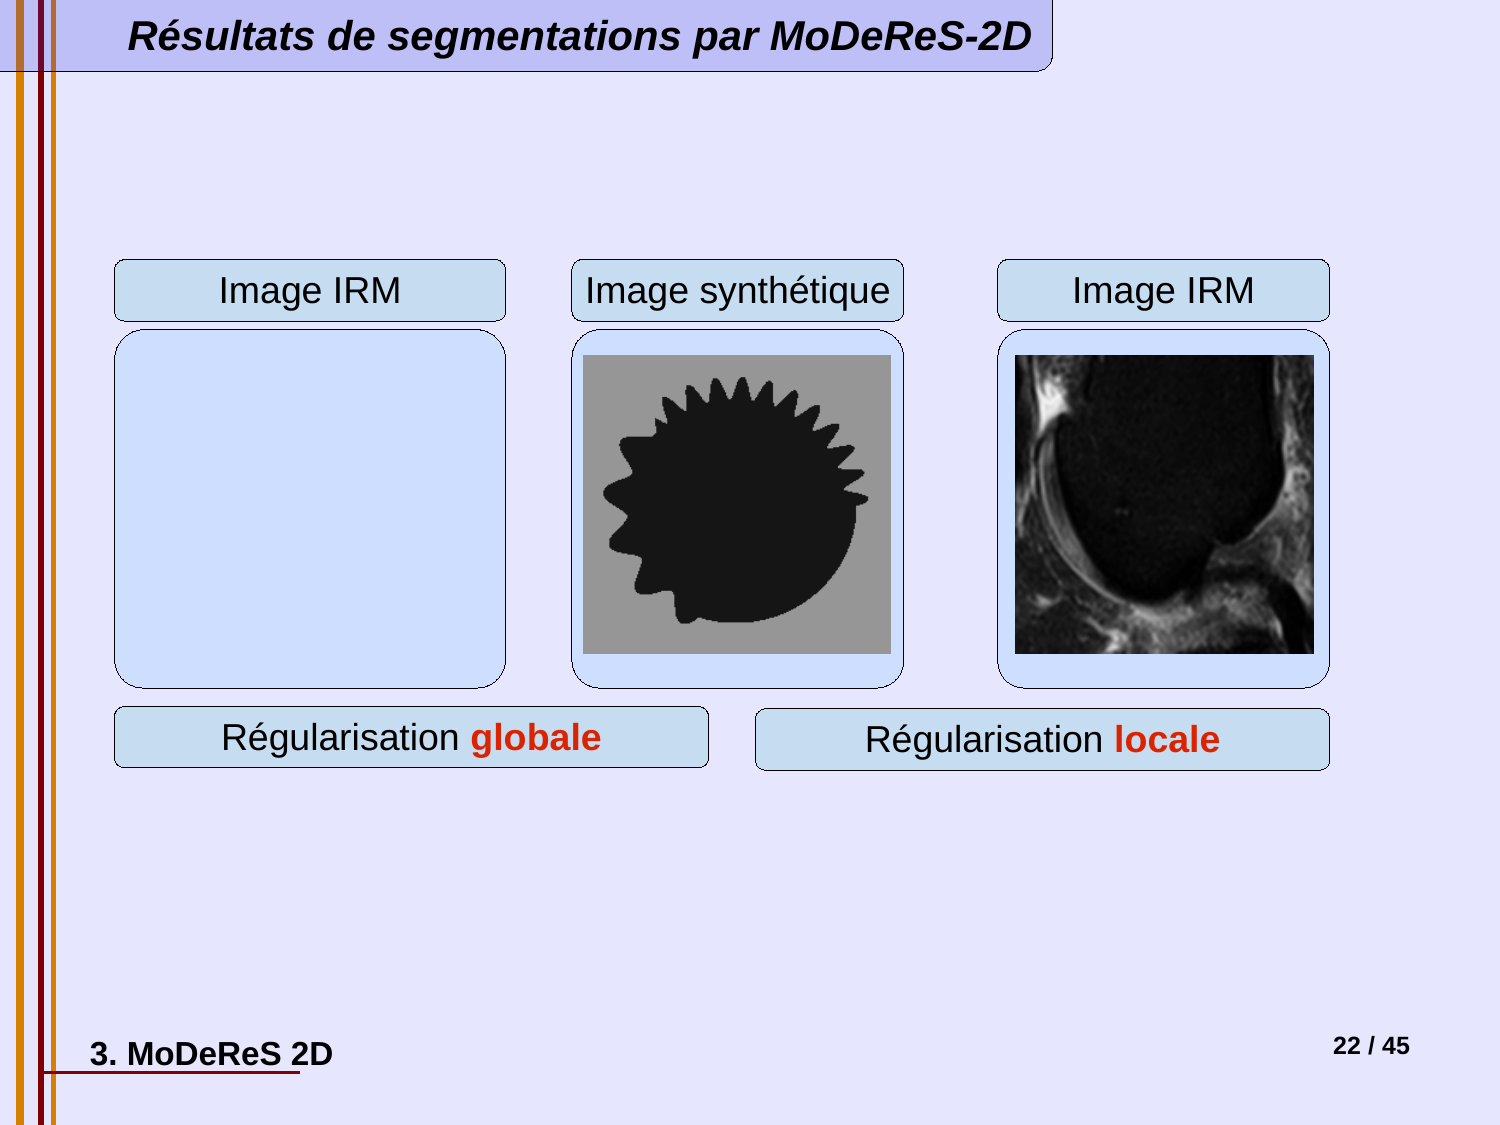

Résultats de segmentations par MoDeReS-2D
Image IRM
Image synthétique
Image IRM
Régularisation globale
Régularisation locale
22
# 3. MoDeReS 2D